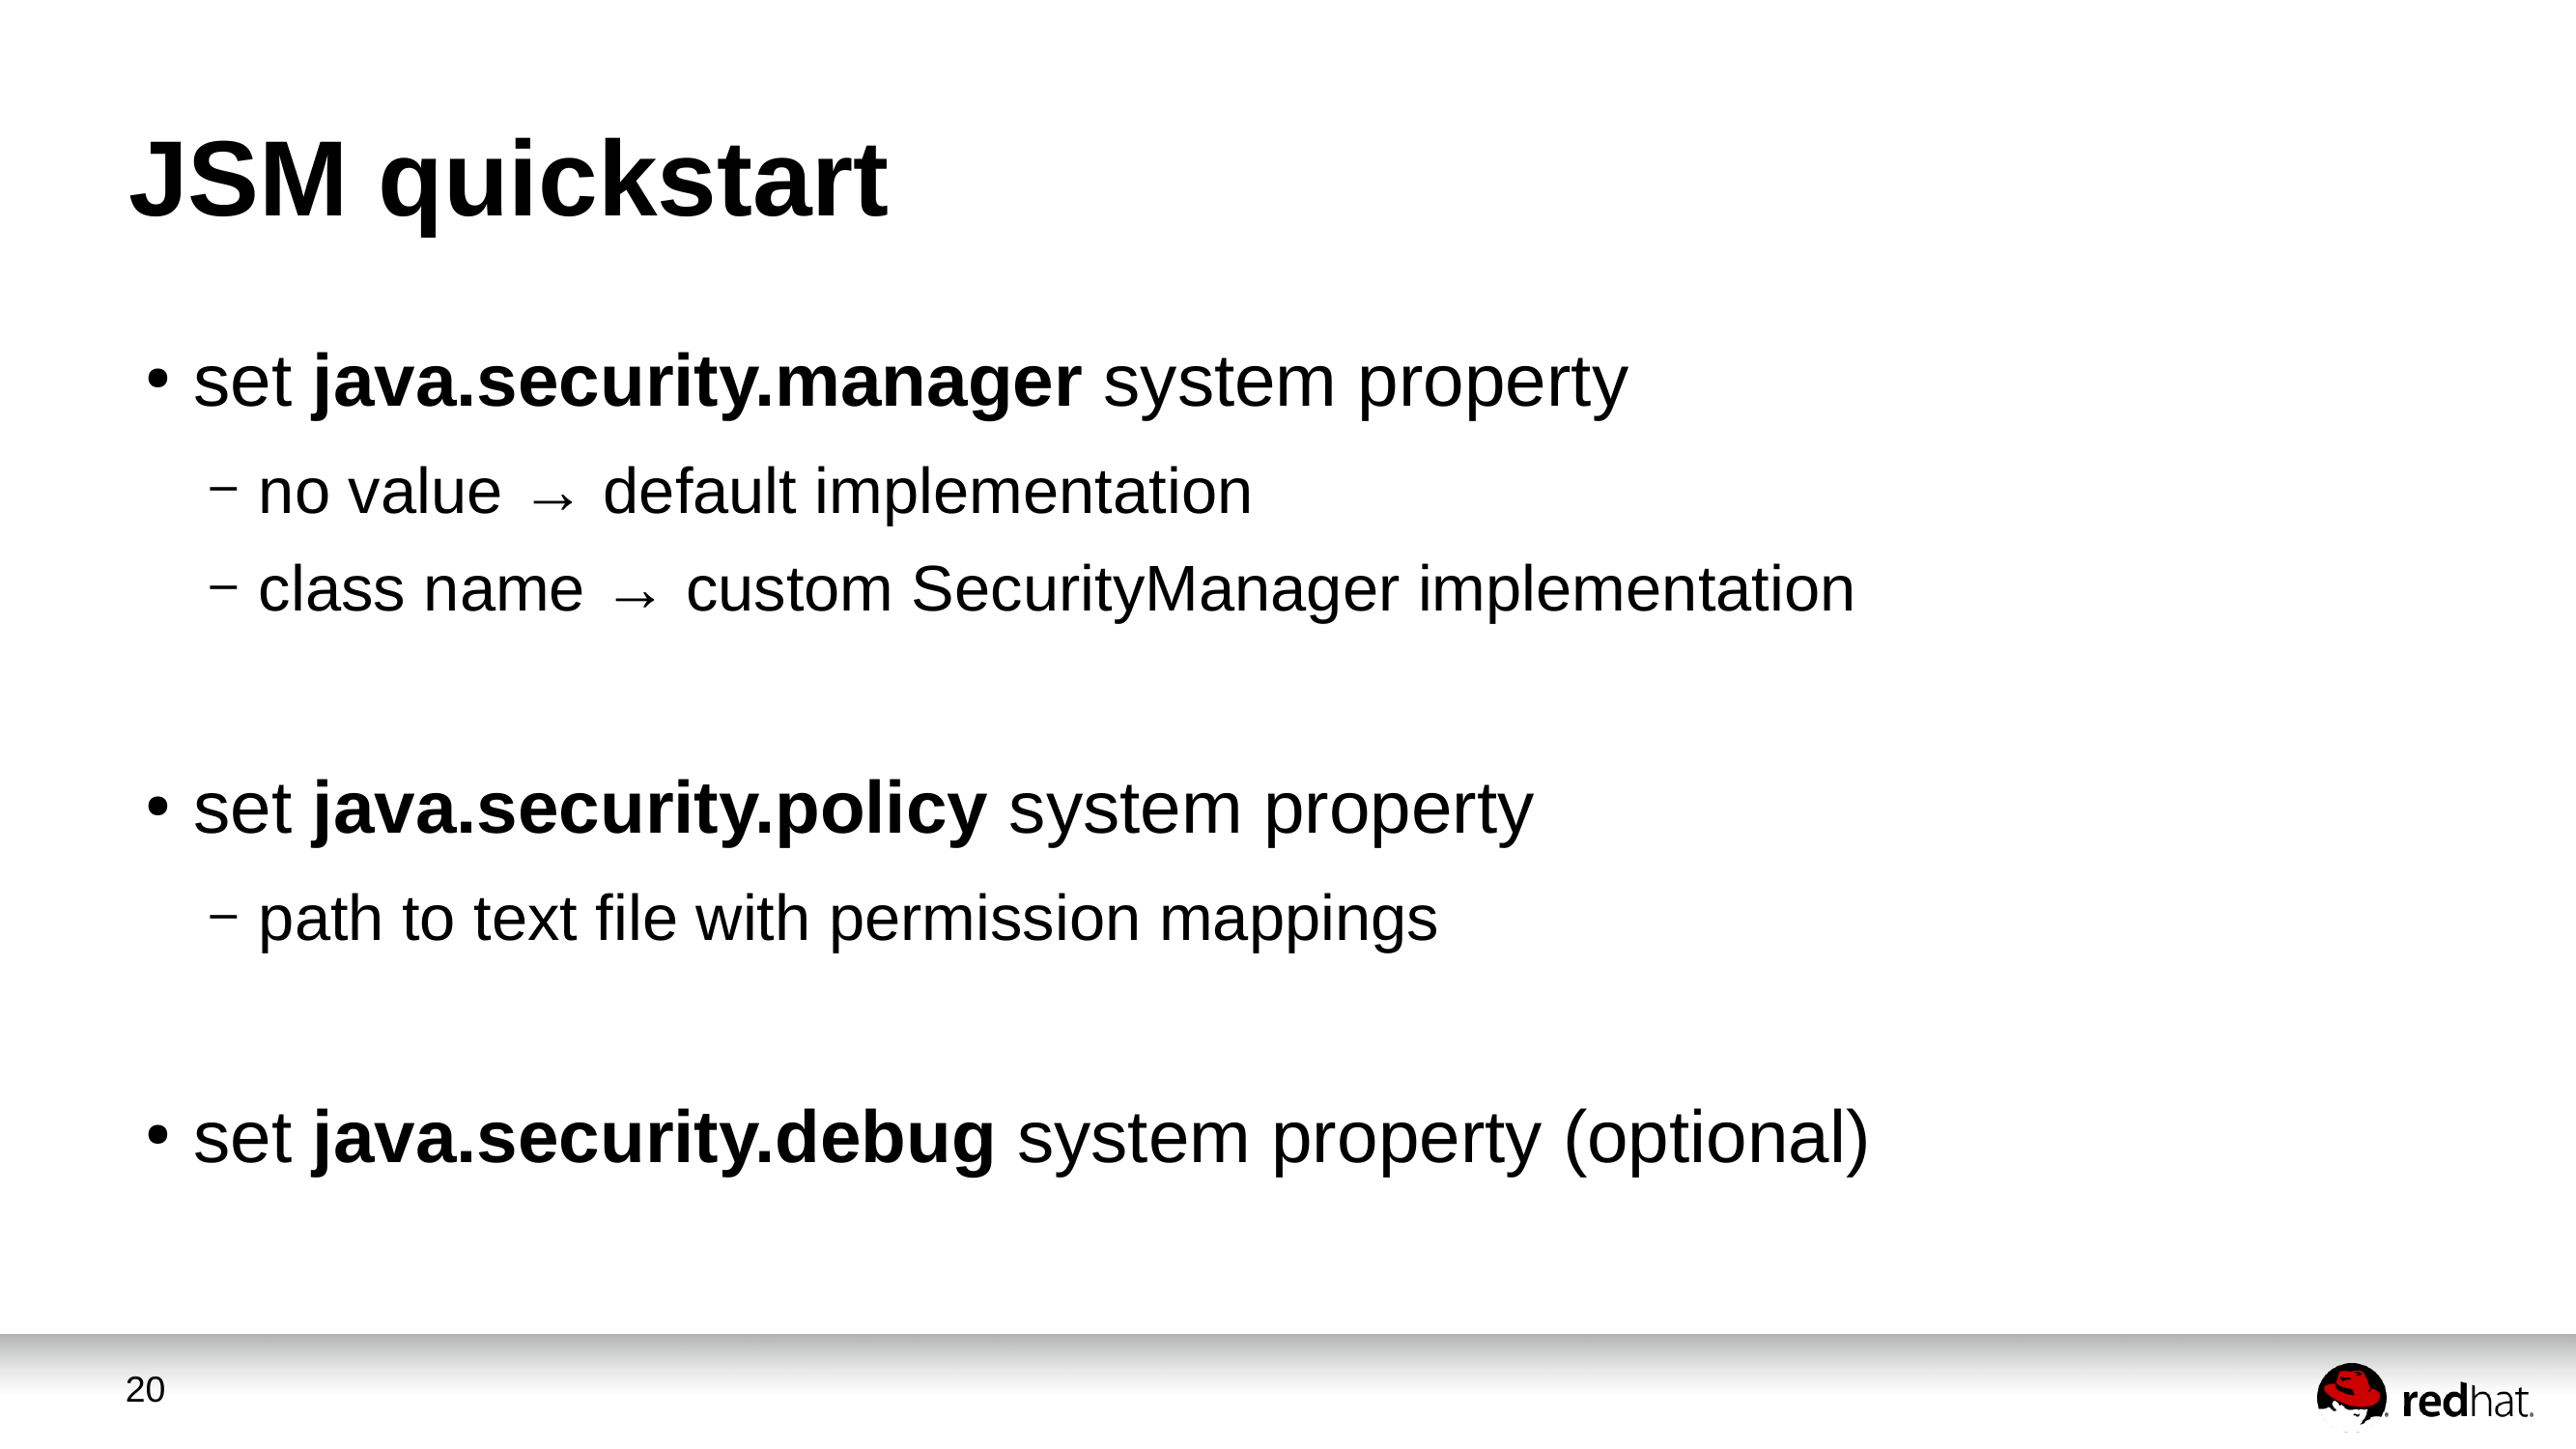

# JSM quickstart
set java.security.manager system property
no value → default implementation
class name → custom SecurityManager implementation
set java.security.policy system property
path to text file with permission mappings
set java.security.debug system property (optional)
20